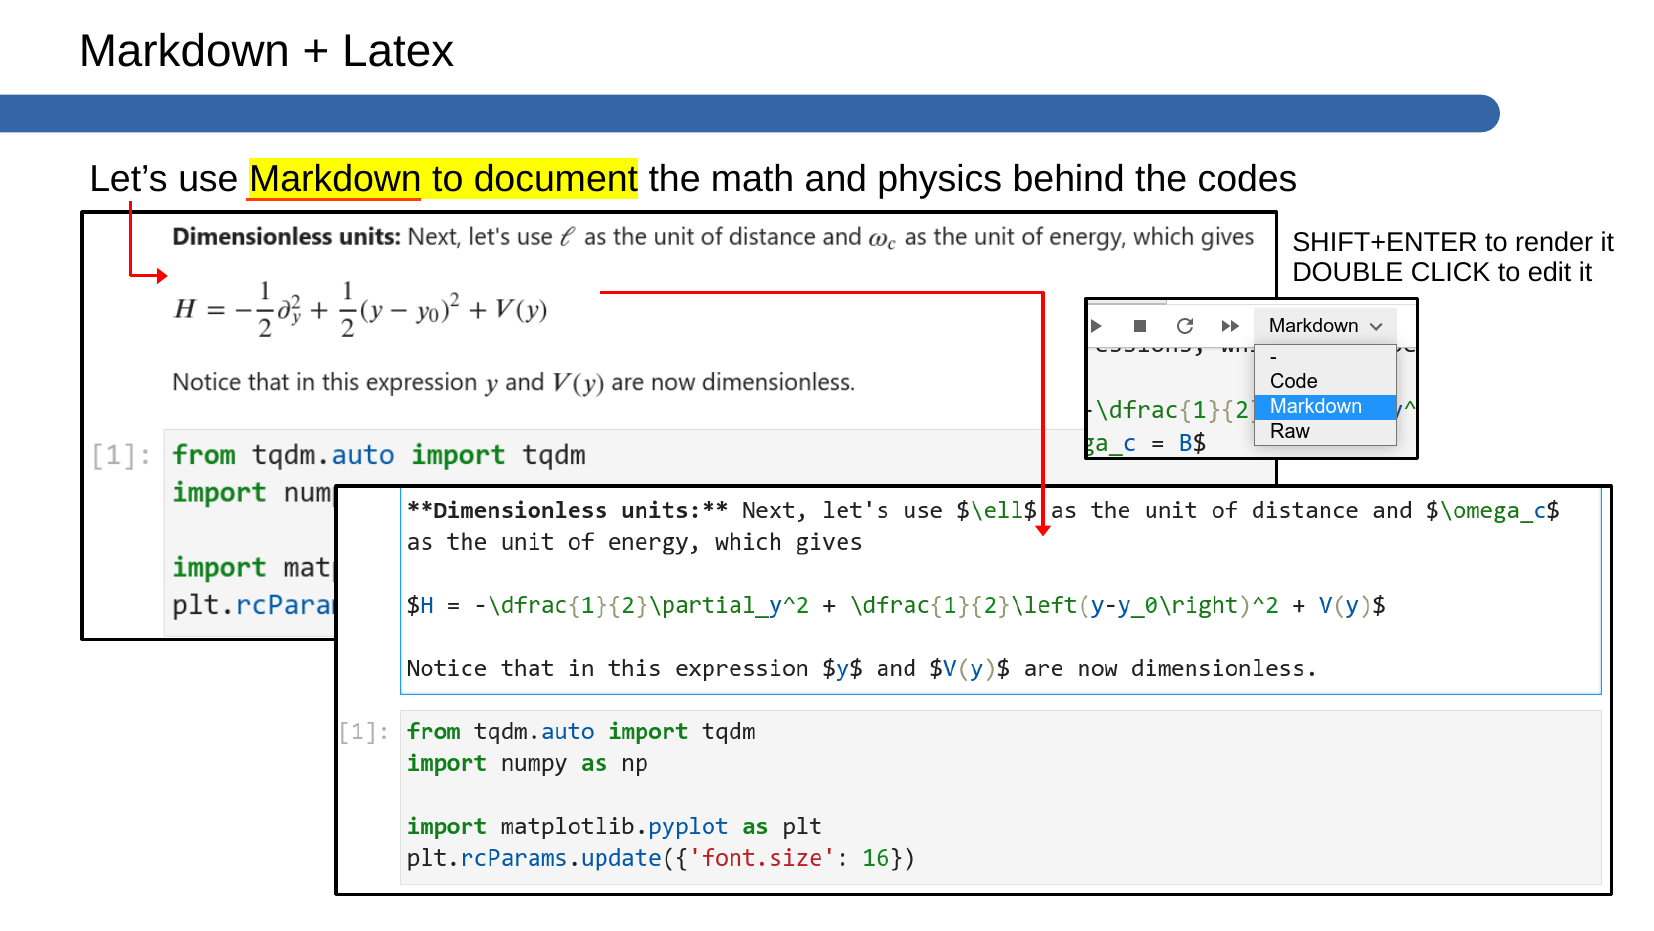

# Markdown + Latex
Let’s use Markdown to document the math and physics behind the codes
SHIFT+ENTER to render it
DOUBLE CLICK to edit it